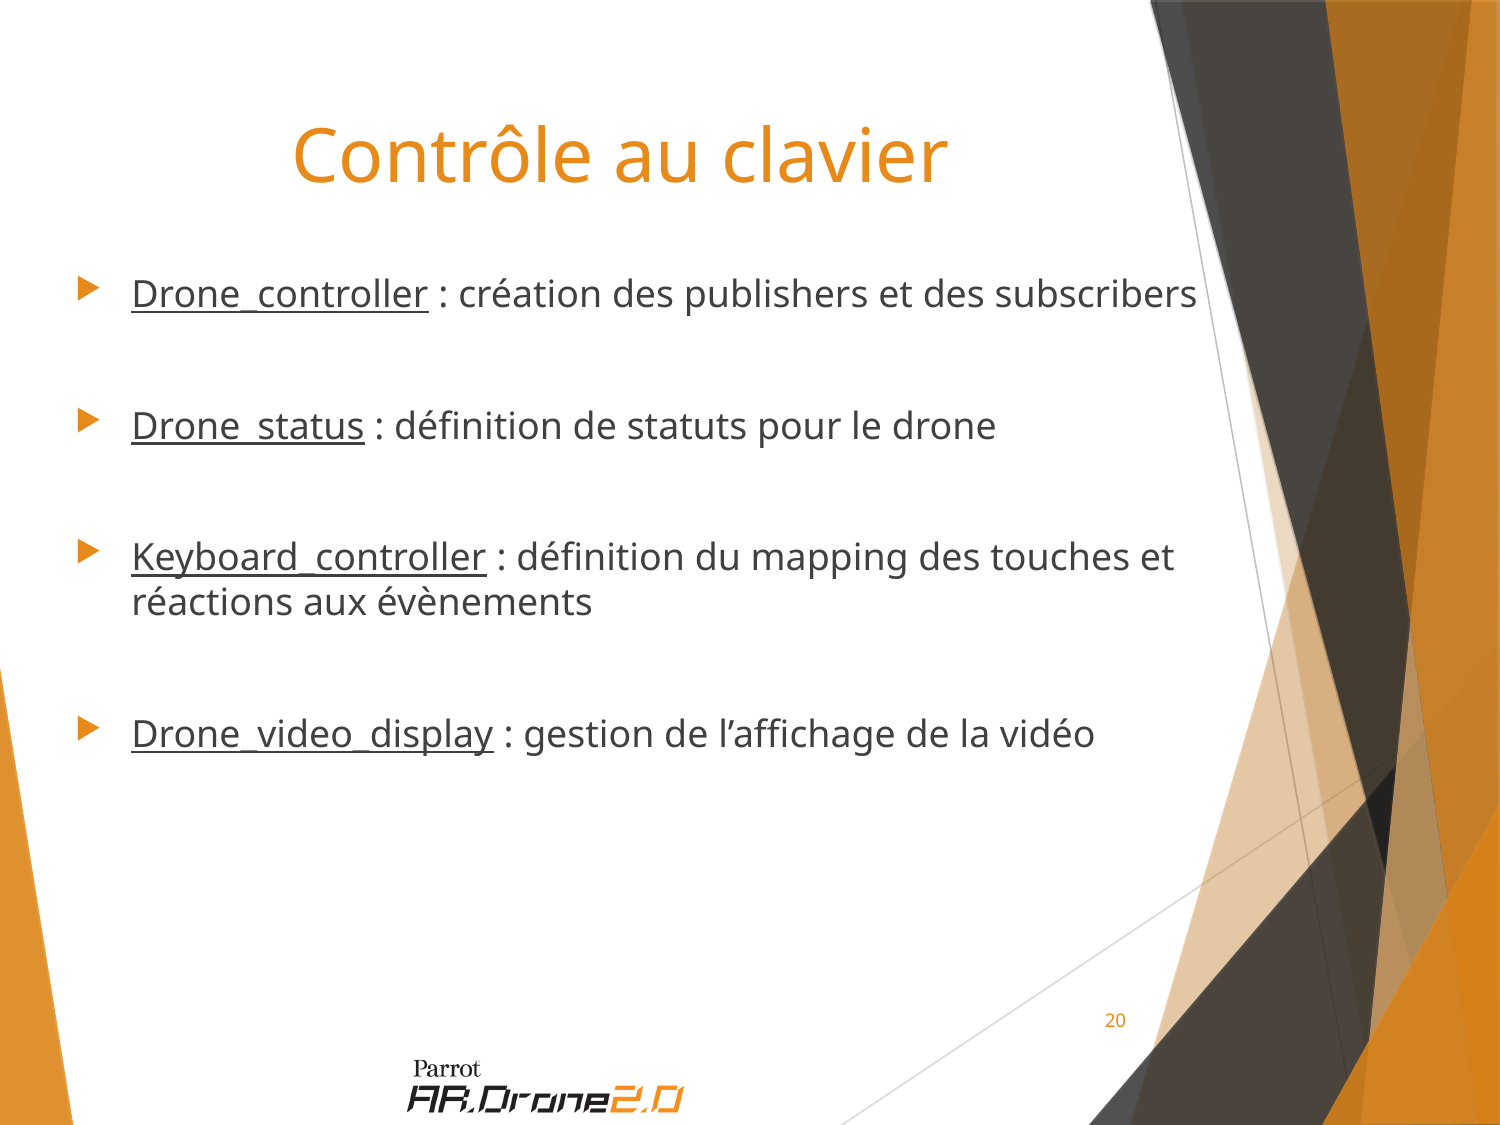

# Contrôle au clavier
Drone_controller : création des publishers et des subscribers
Drone_status : définition de statuts pour le drone
Keyboard_controller : définition du mapping des touches et réactions aux évènements
Drone_video_display : gestion de l’affichage de la vidéo